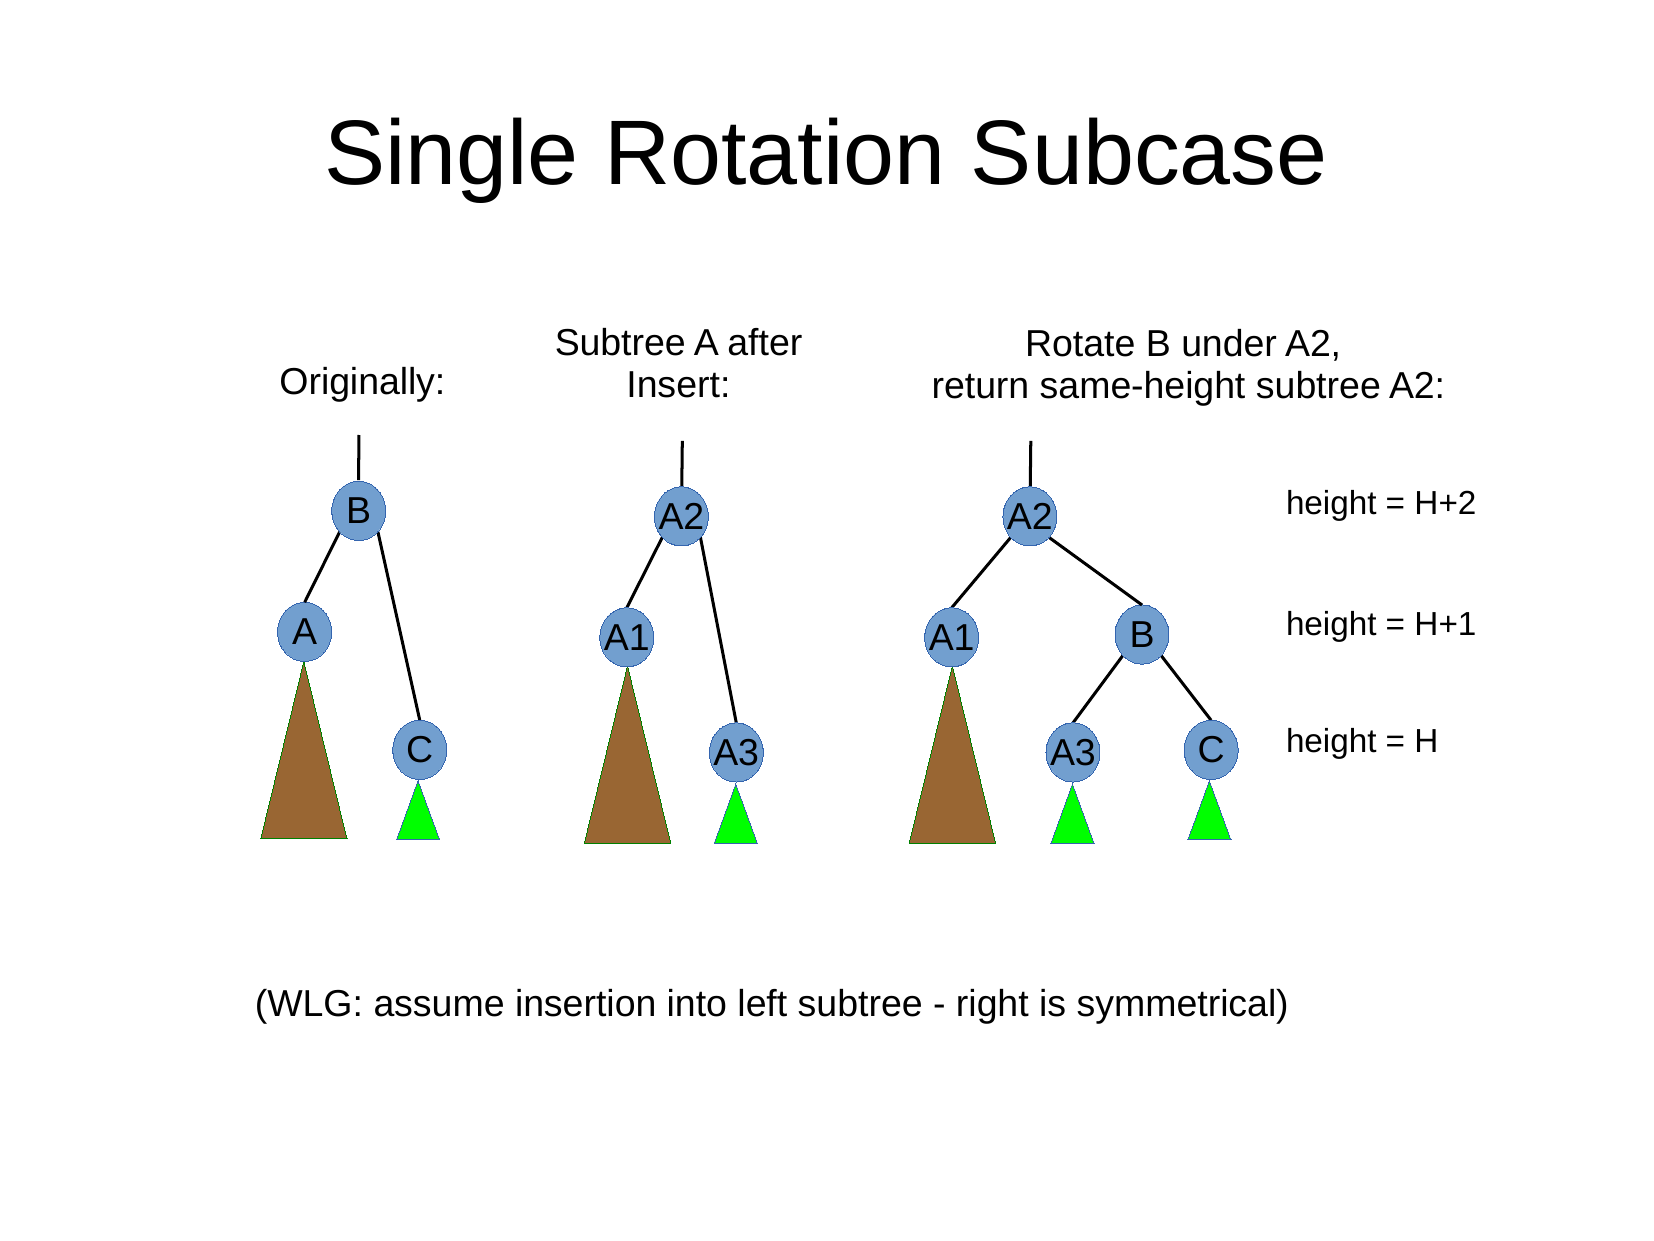

# Single Rotation Subcase
Subtree A after Insert:
Rotate B under A2,
 return same-height subtree A2:
Originally:
height = H+2
B
A2
A2
height = H+1
A
B
A1
A1
height = H
C
C
A3
A3
(WLG: assume insertion into left subtree - right is symmetrical)